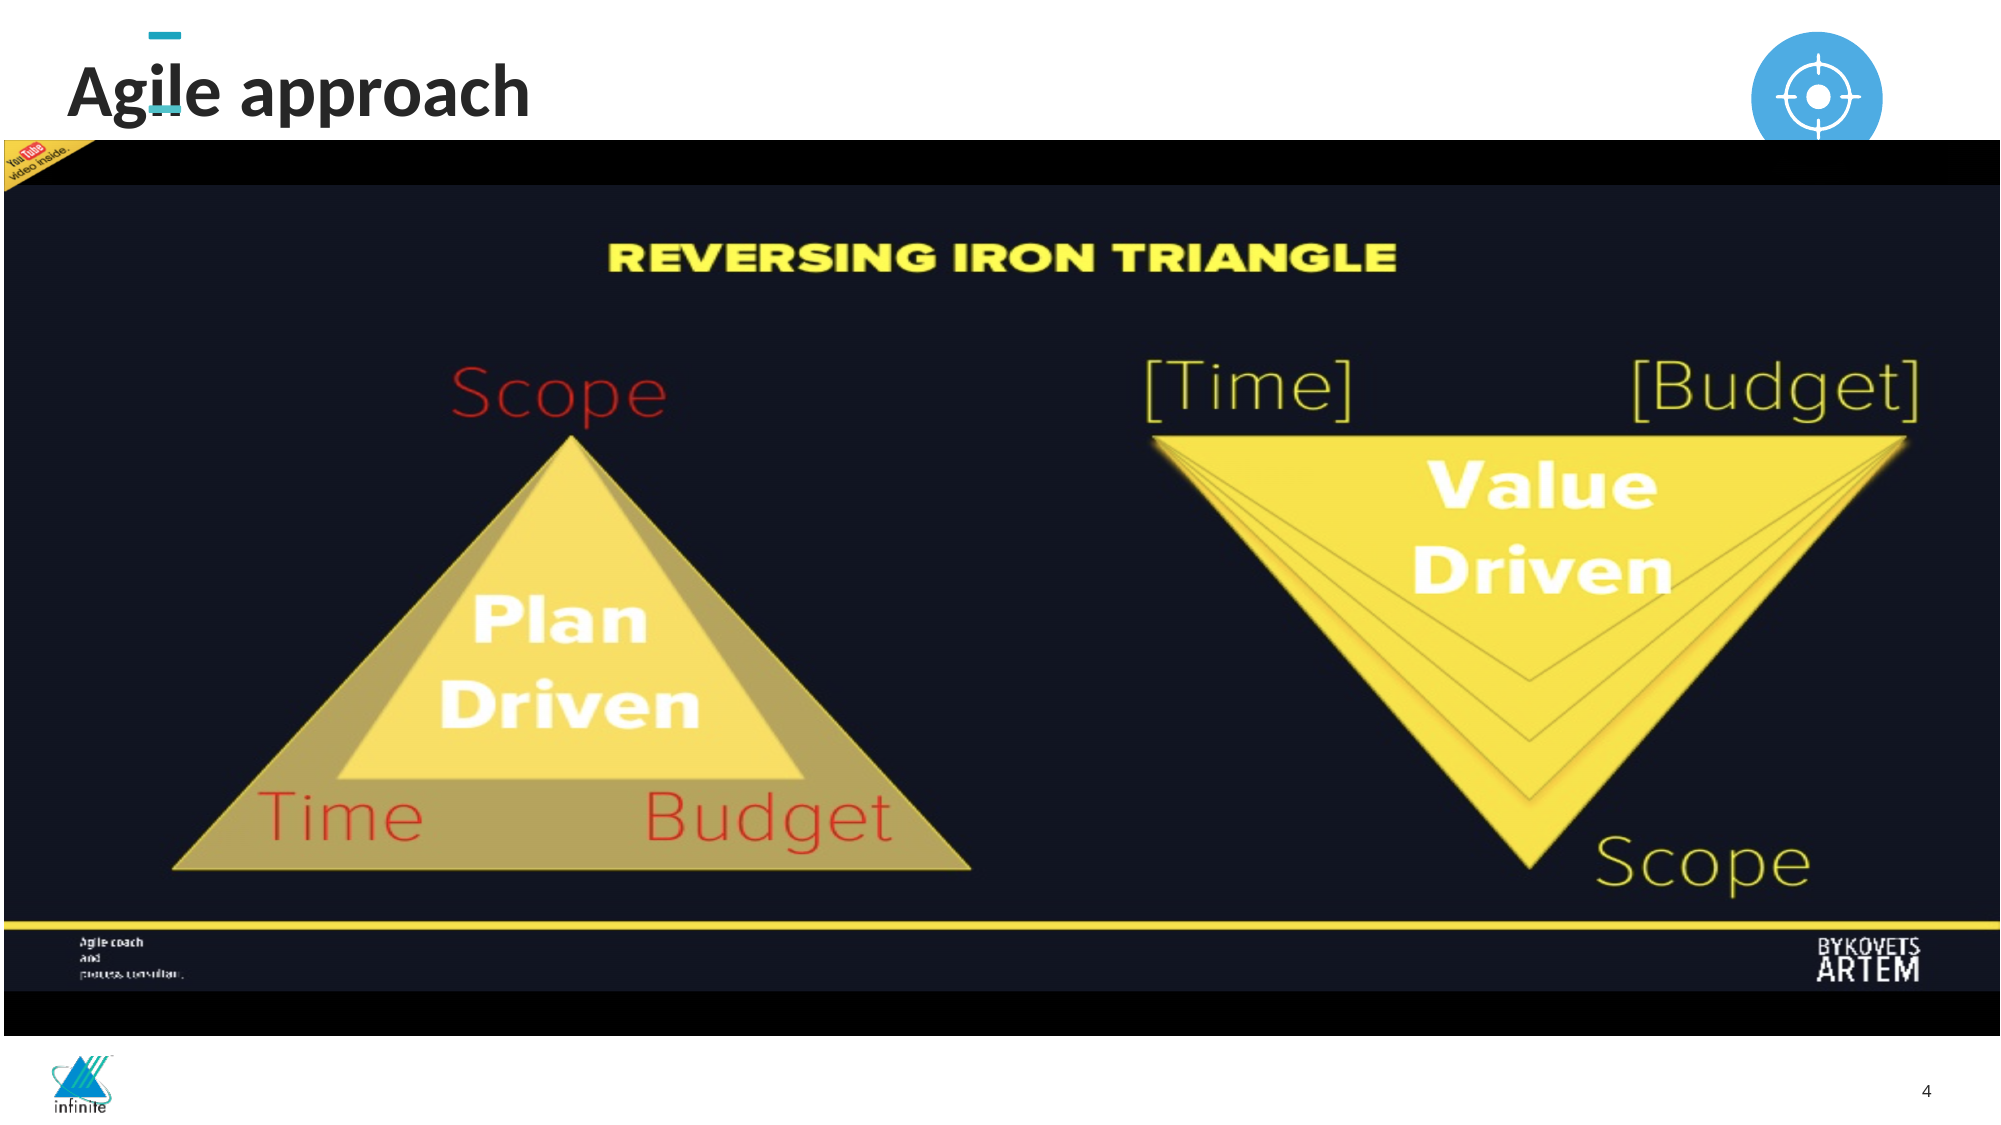

Agile approach
?
MVP Phase
MVP Phase
Phase II & III
and
Support
Phase